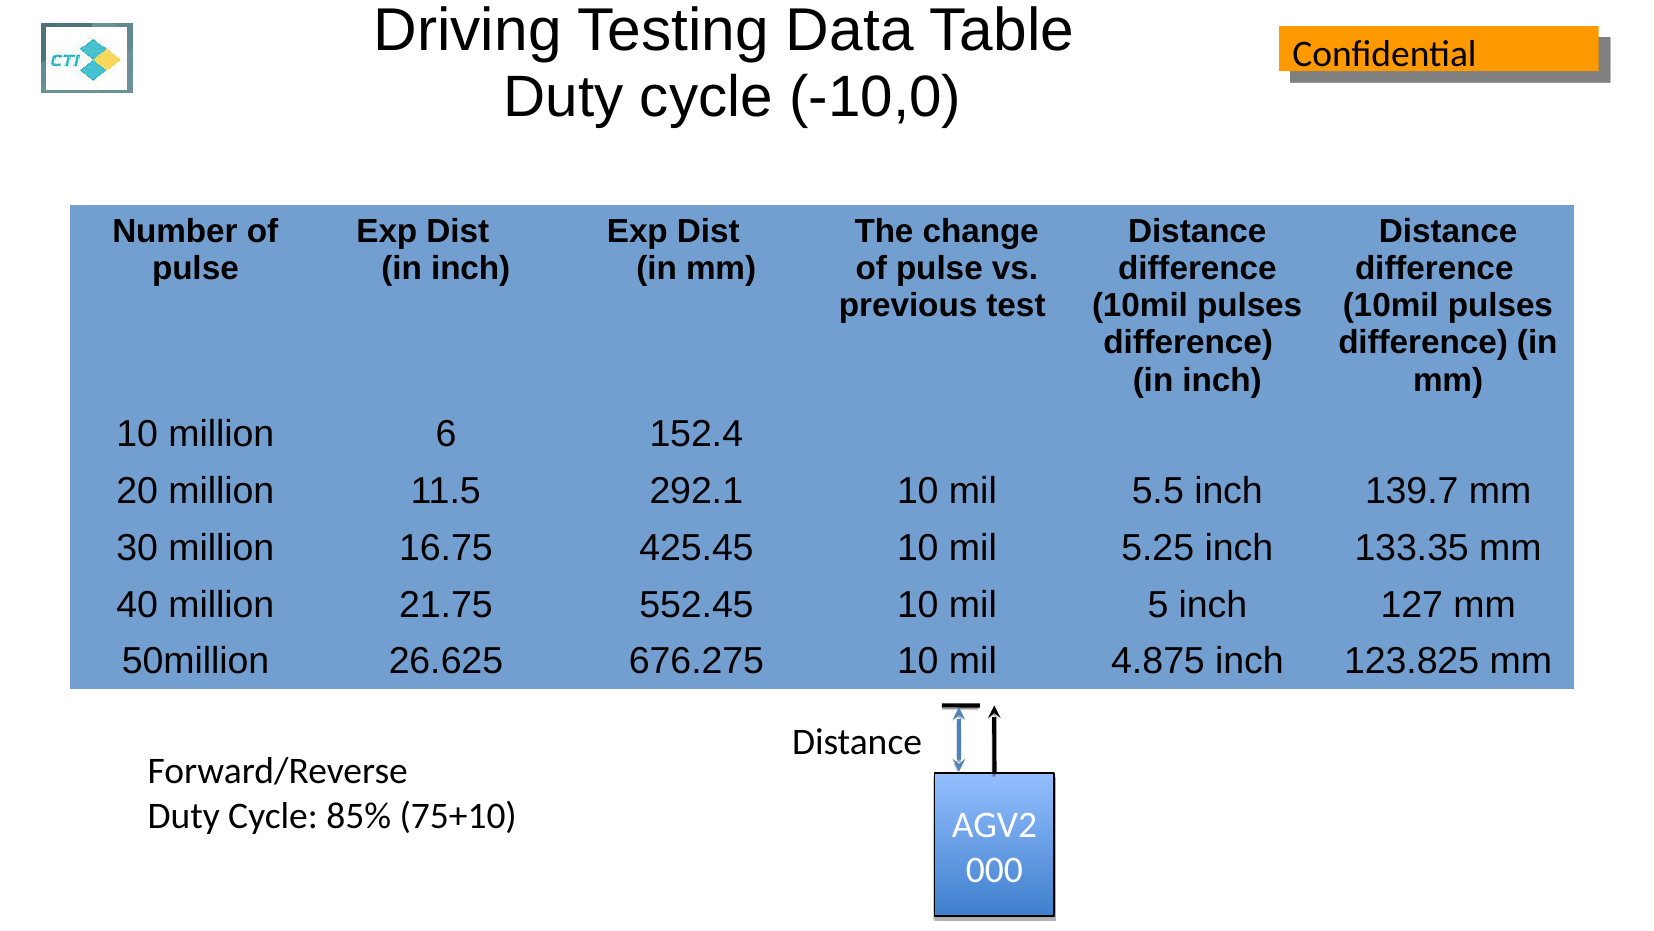

# Driving Testing Data Table Duty cycle (-10,0)
Confidential
| Number of pulse | Exp Dist (in inch) | Exp Dist (in mm) | The change of pulse vs. previous test | Distance difference (10mil pulses difference) (in inch) | Distance difference (10mil pulses difference) (in mm) |
| --- | --- | --- | --- | --- | --- |
| 10 million | 6 | 152.4 | | | |
| 20 million | 11.5 | 292.1 | 10 mil | 5.5 inch | 139.7 mm |
| 30 million | 16.75 | 425.45 | 10 mil | 5.25 inch | 133.35 mm |
| 40 million | 21.75 | 552.45 | 10 mil | 5 inch | 127 mm |
| 50million | 26.625 | 676.275 | 10 mil | 4.875 inch | 123.825 mm |
Distance
Forward/Reverse
Duty Cycle: 85% (75+10)
AGV2000